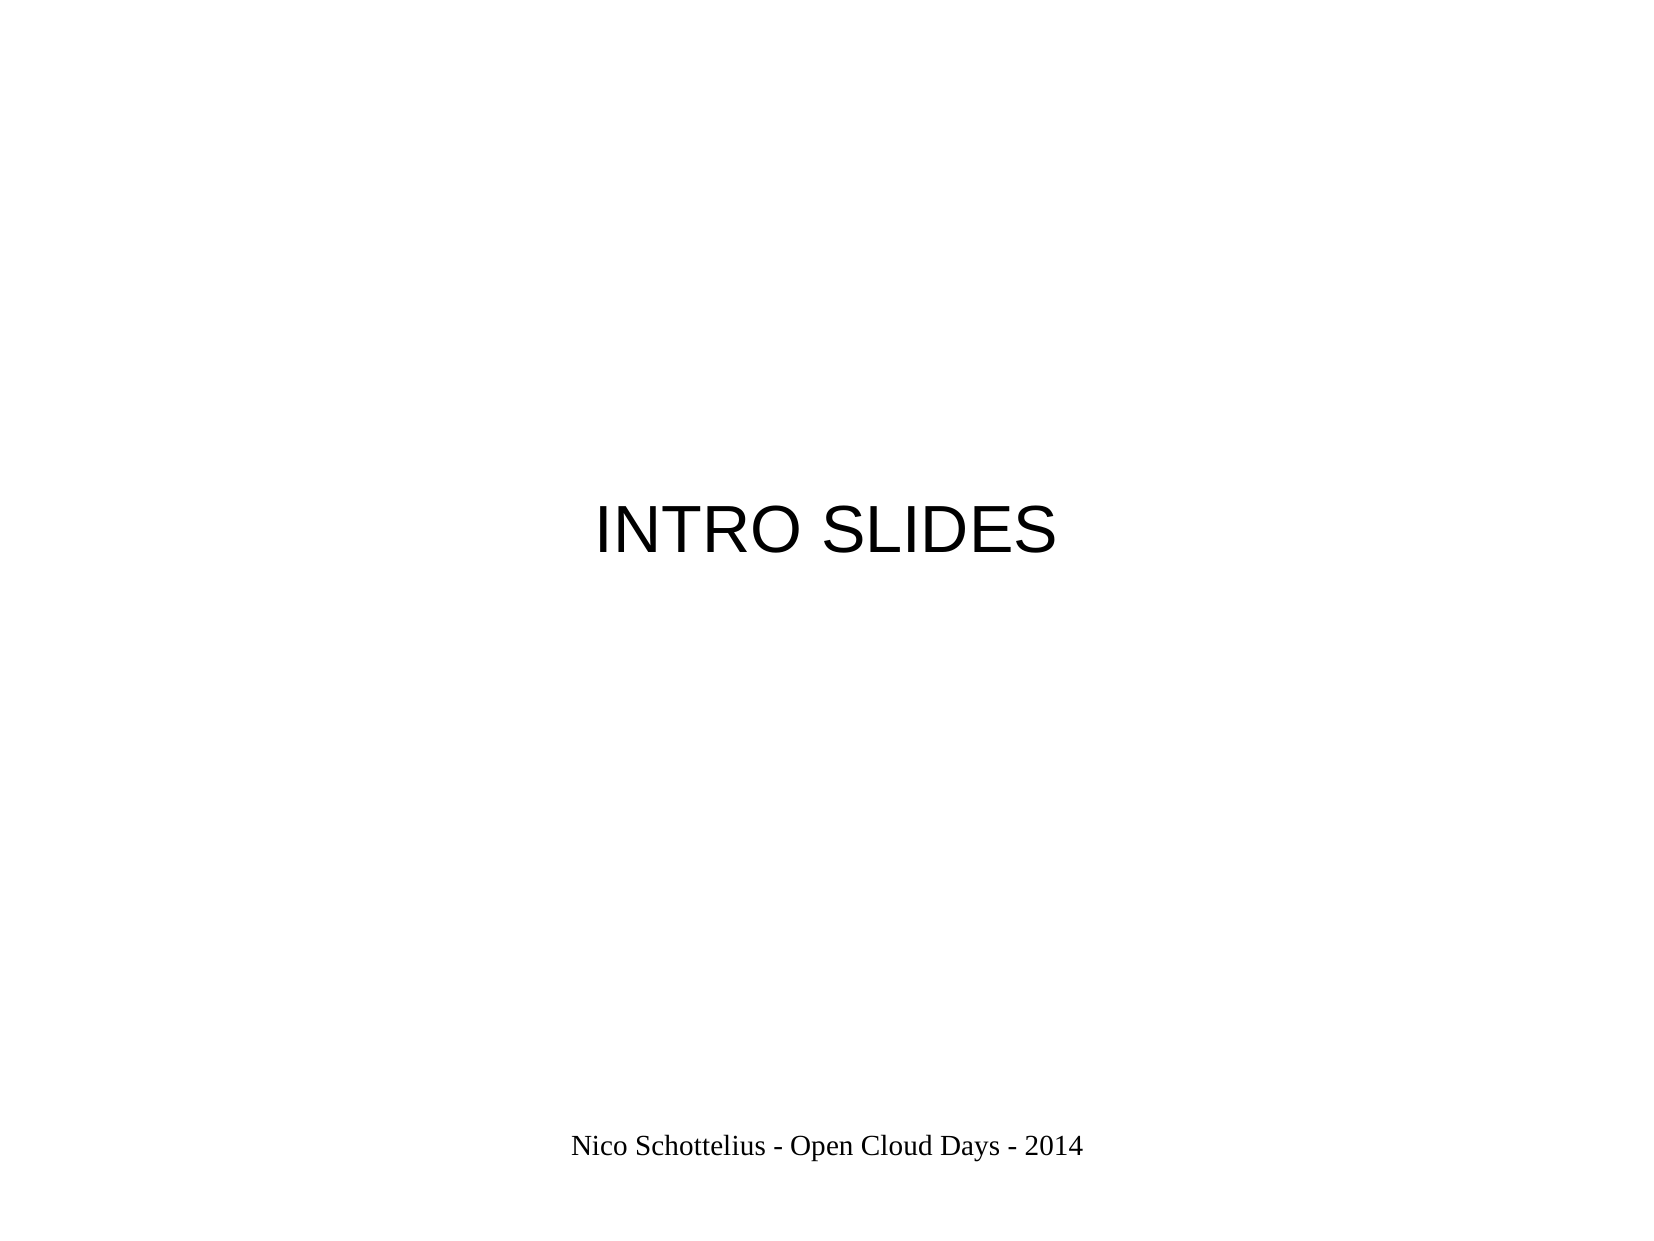

# INTRO SLIDES
Nico Schottelius - Open Cloud Days - 2014